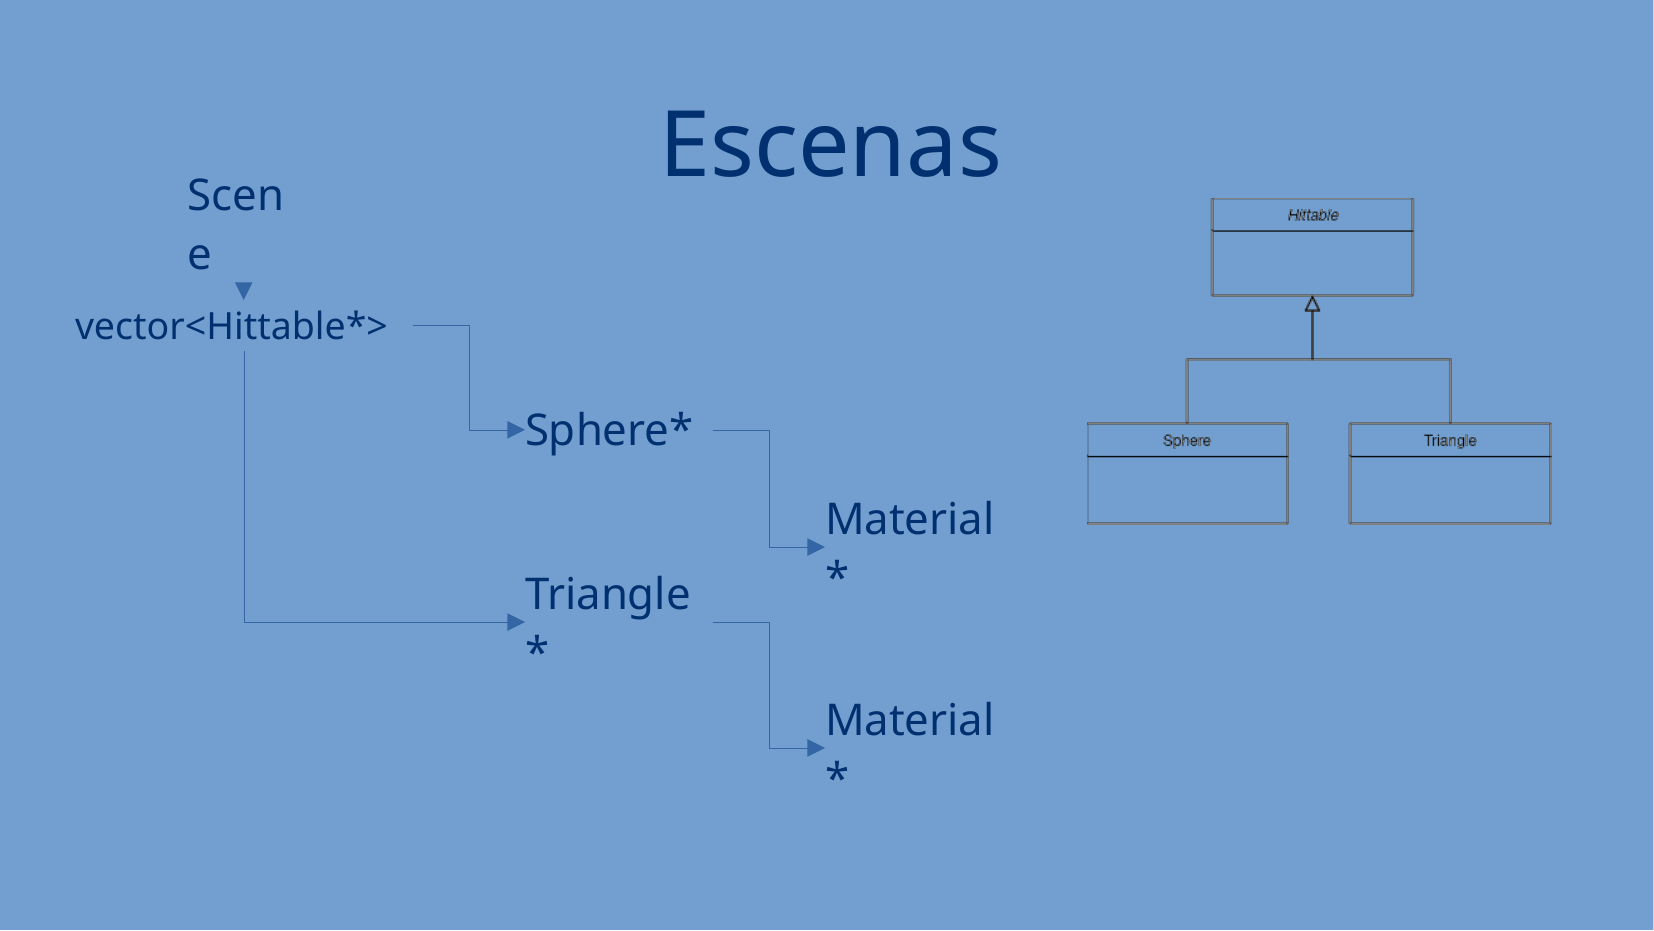

# Escenas
Scene
vector<Hittable*>
Sphere*
Material*
Triangle*
Material*